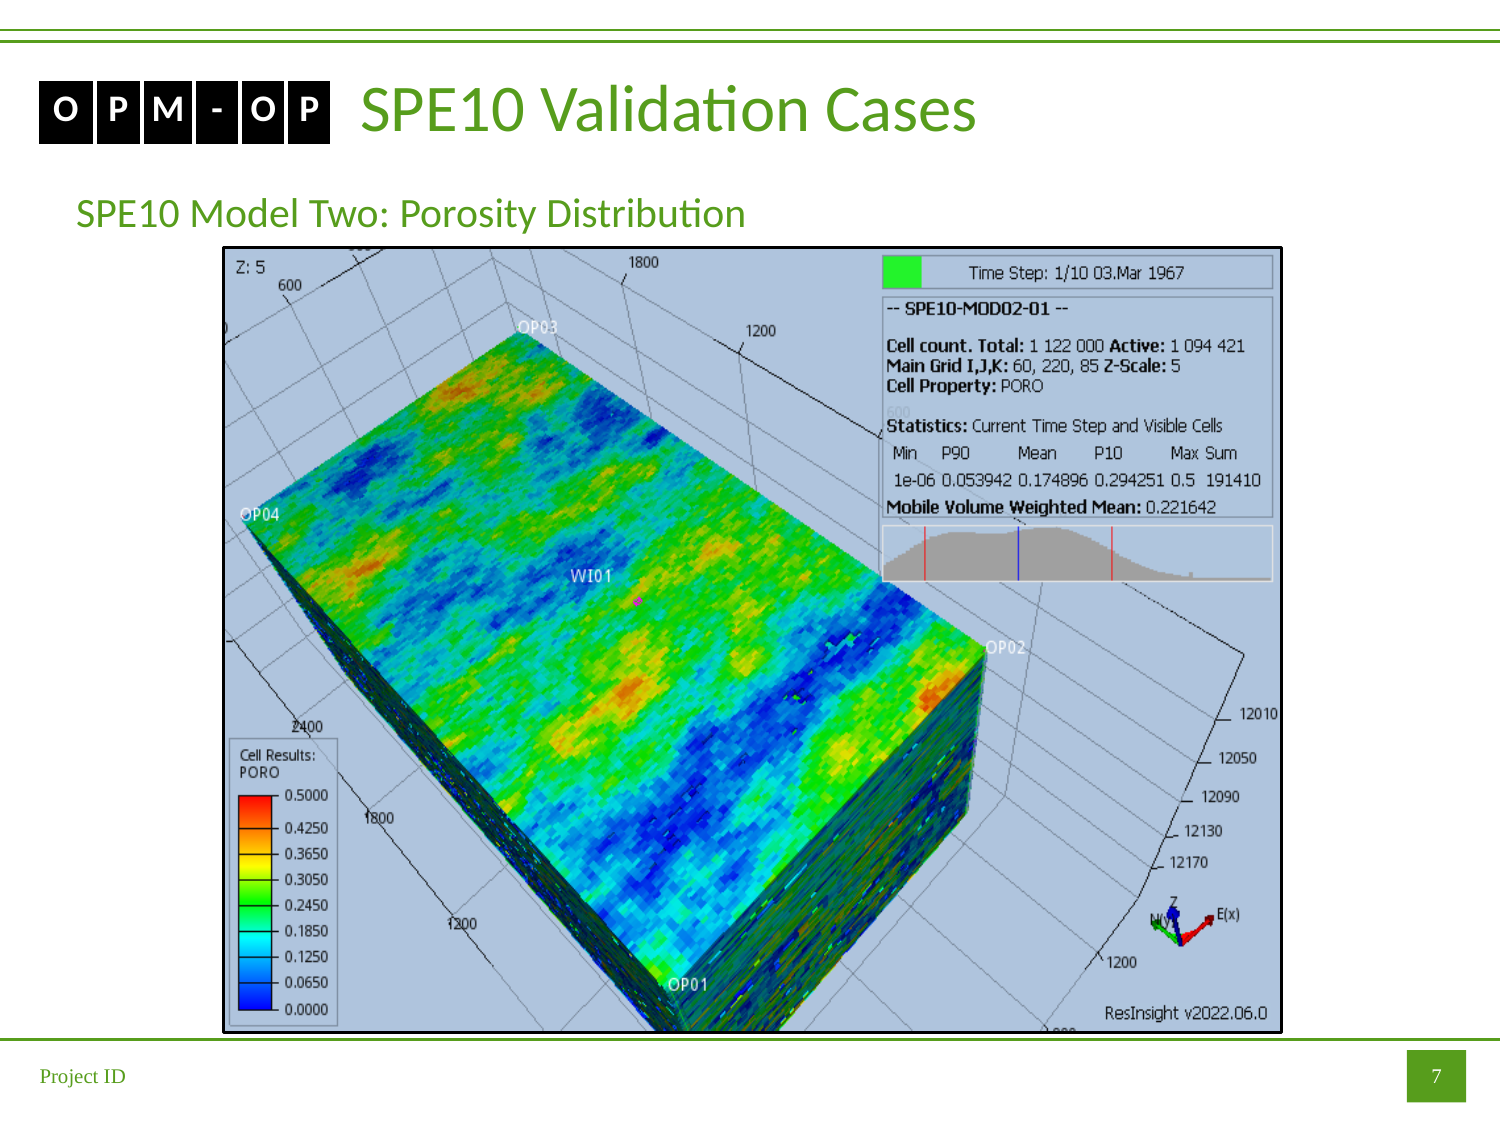

# SPE10 Validation Cases
SPE10 Model Two: Porosity Distribution
Project ID
7